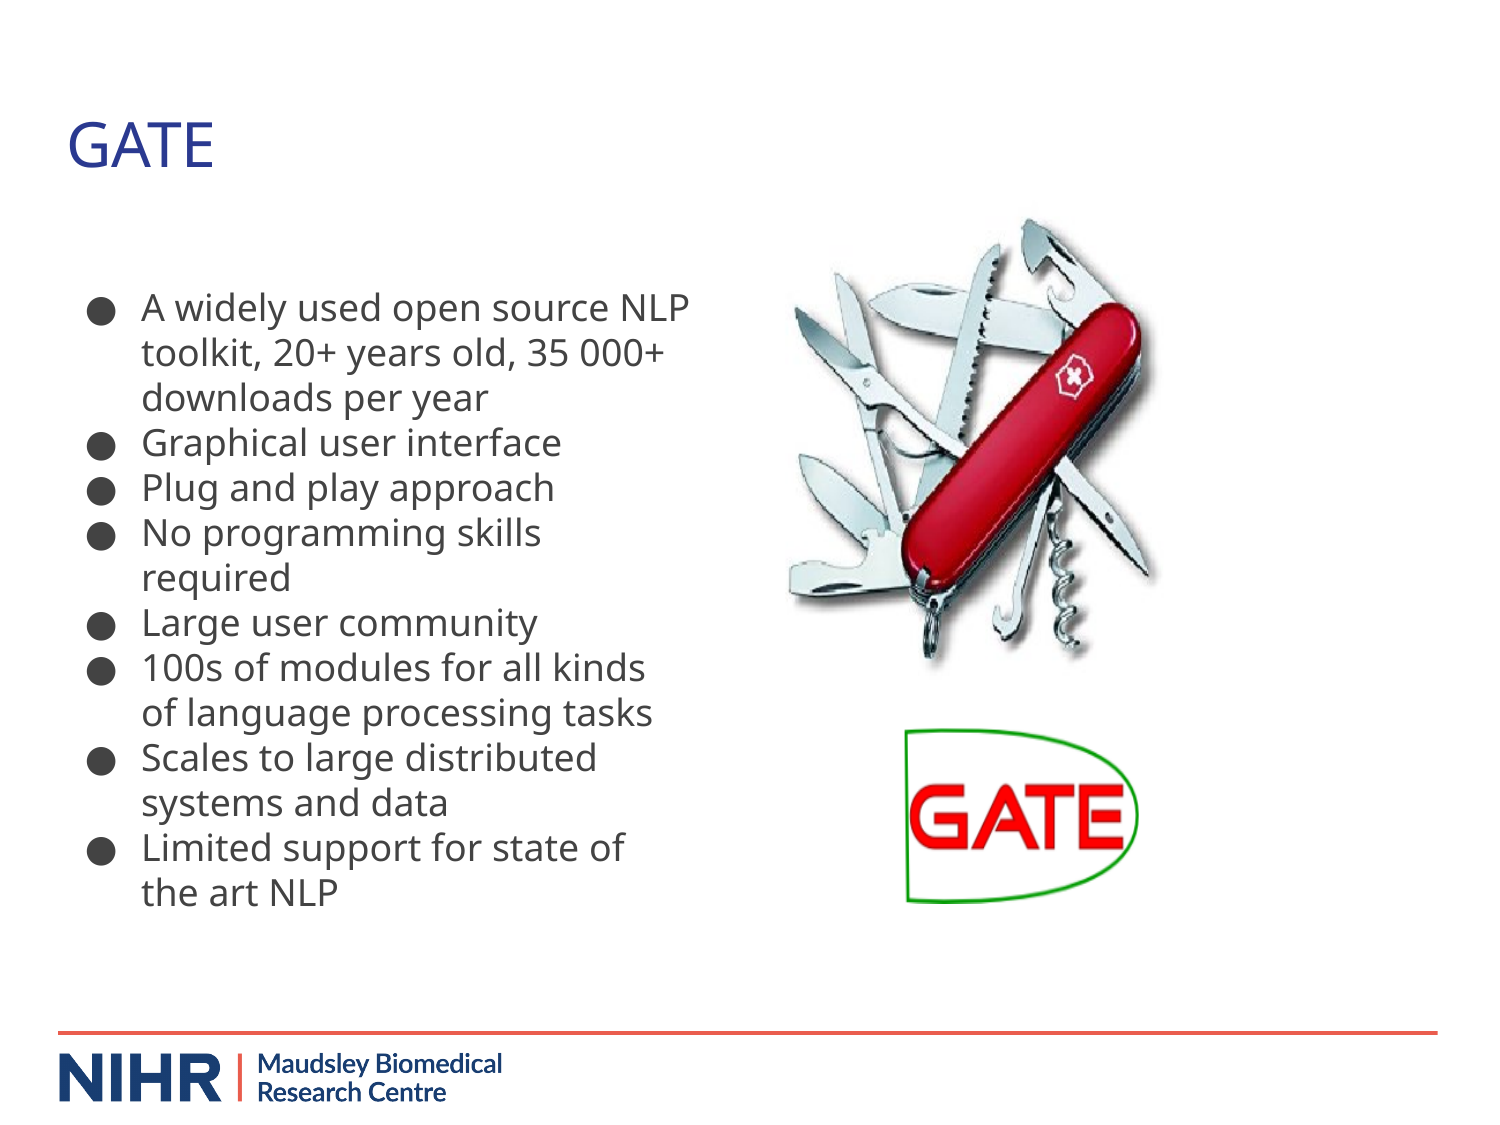

# GATE
A widely used open source NLP toolkit, 20+ years old, 35 000+ downloads per year
Graphical user interface
Plug and play approach
No programming skills required
Large user community
100s of modules for all kinds of language processing tasks
Scales to large distributed systems and data
Limited support for state of the art NLP